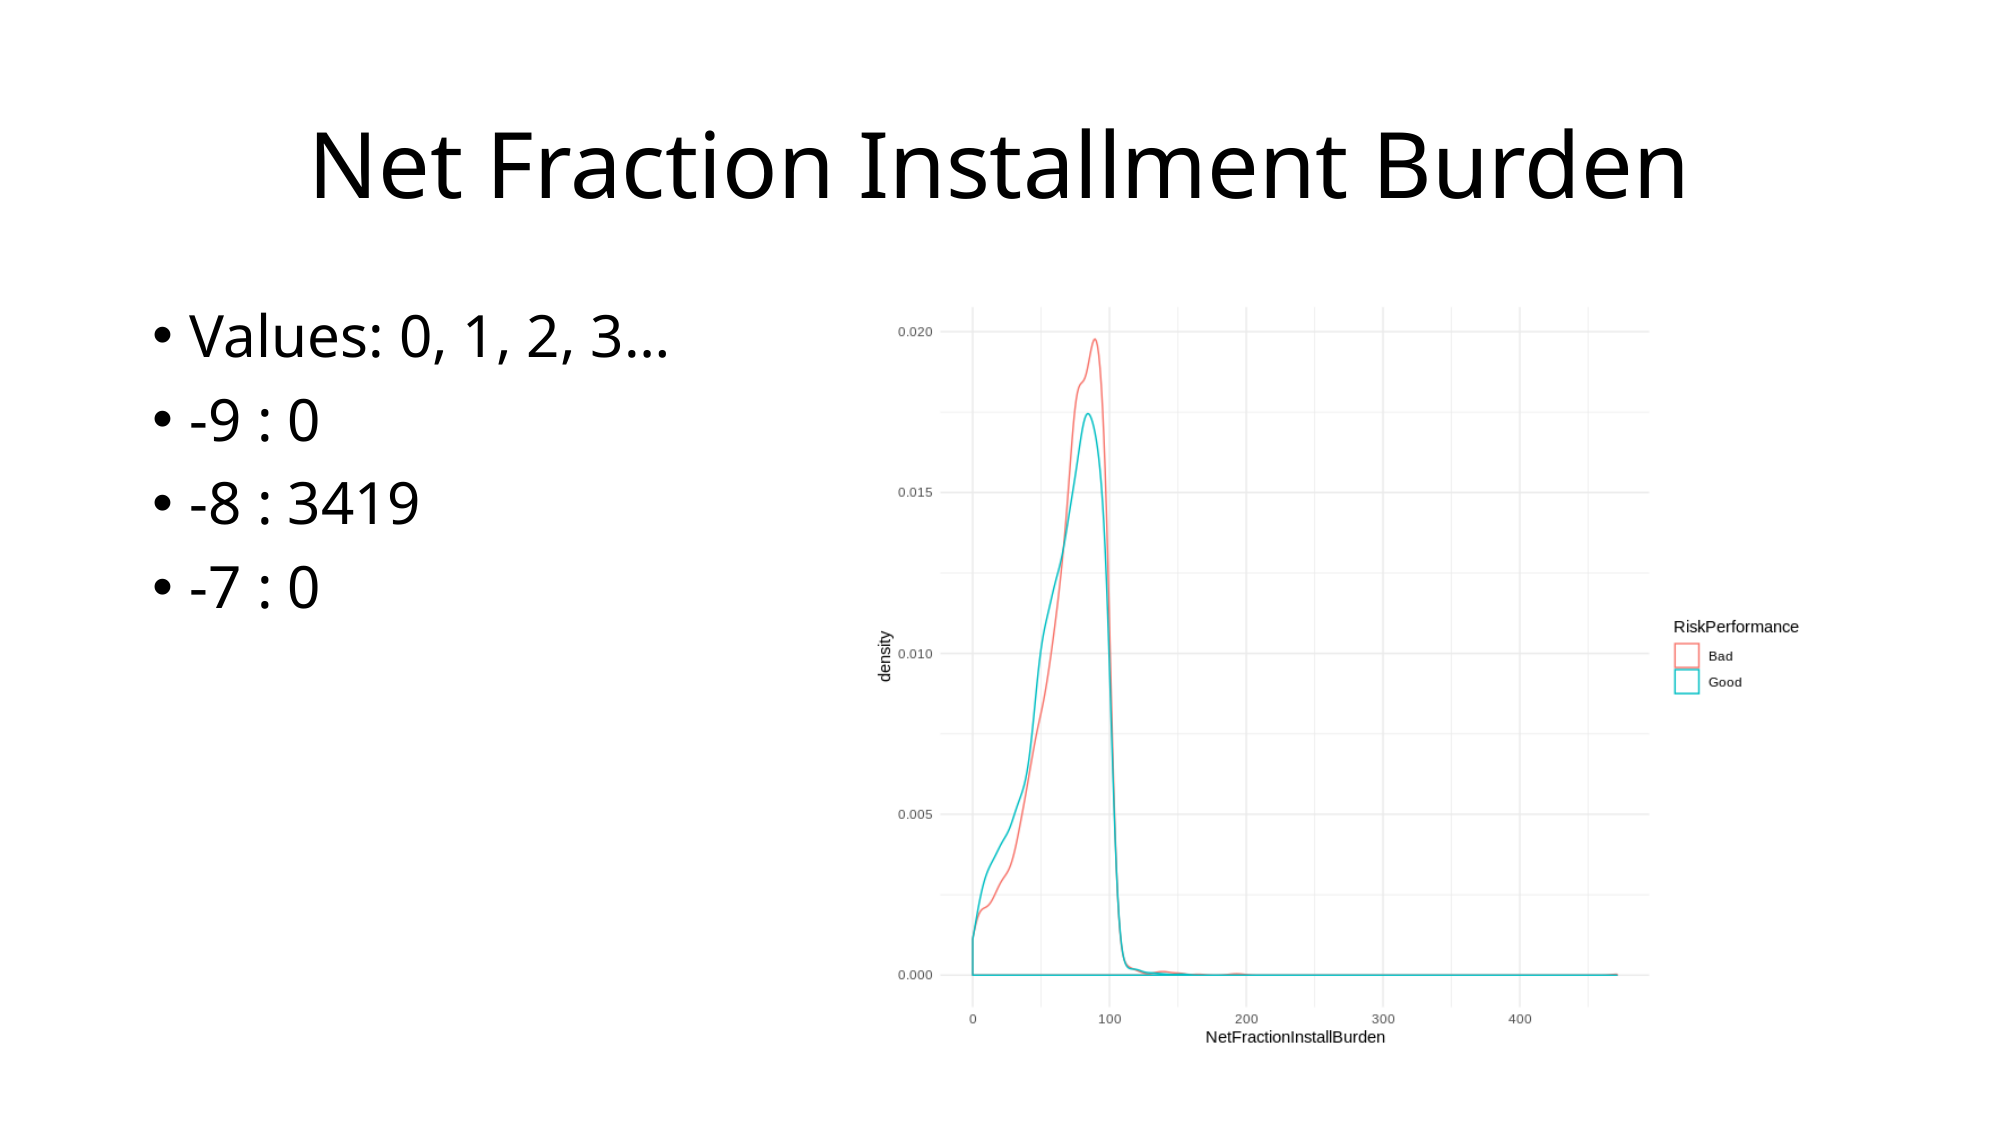

# Net Fraction Installment Burden
Values: 0, 1, 2, 3…
-9 : 0
-8 : 3419
-7 : 0